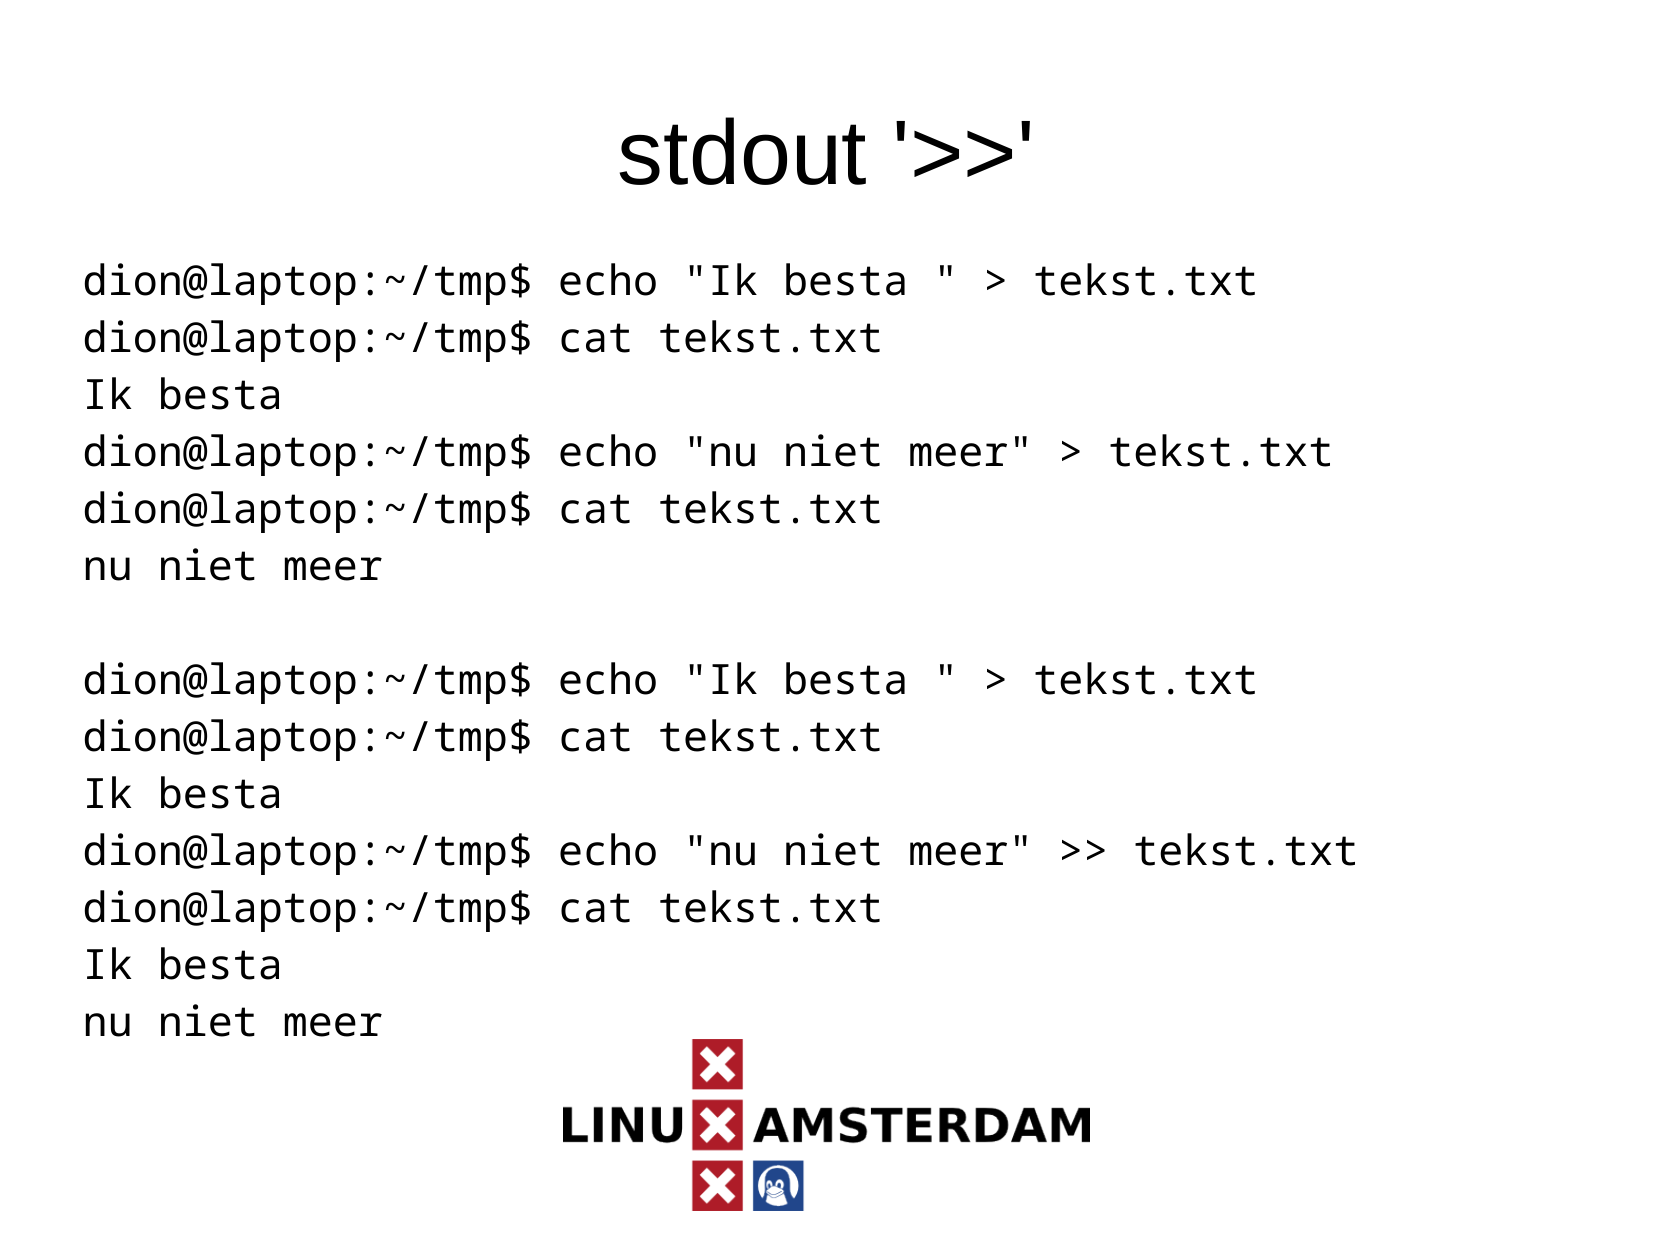

# stdout '>>'
dion@laptop:~/tmp$ echo "Ik besta " > tekst.txt
dion@laptop:~/tmp$ cat tekst.txt
Ik besta
dion@laptop:~/tmp$ echo "nu niet meer" > tekst.txt
dion@laptop:~/tmp$ cat tekst.txt
nu niet meer
dion@laptop:~/tmp$ echo "Ik besta " > tekst.txt
dion@laptop:~/tmp$ cat tekst.txt
Ik besta
dion@laptop:~/tmp$ echo "nu niet meer" >> tekst.txt
dion@laptop:~/tmp$ cat tekst.txt
Ik besta
nu niet meer